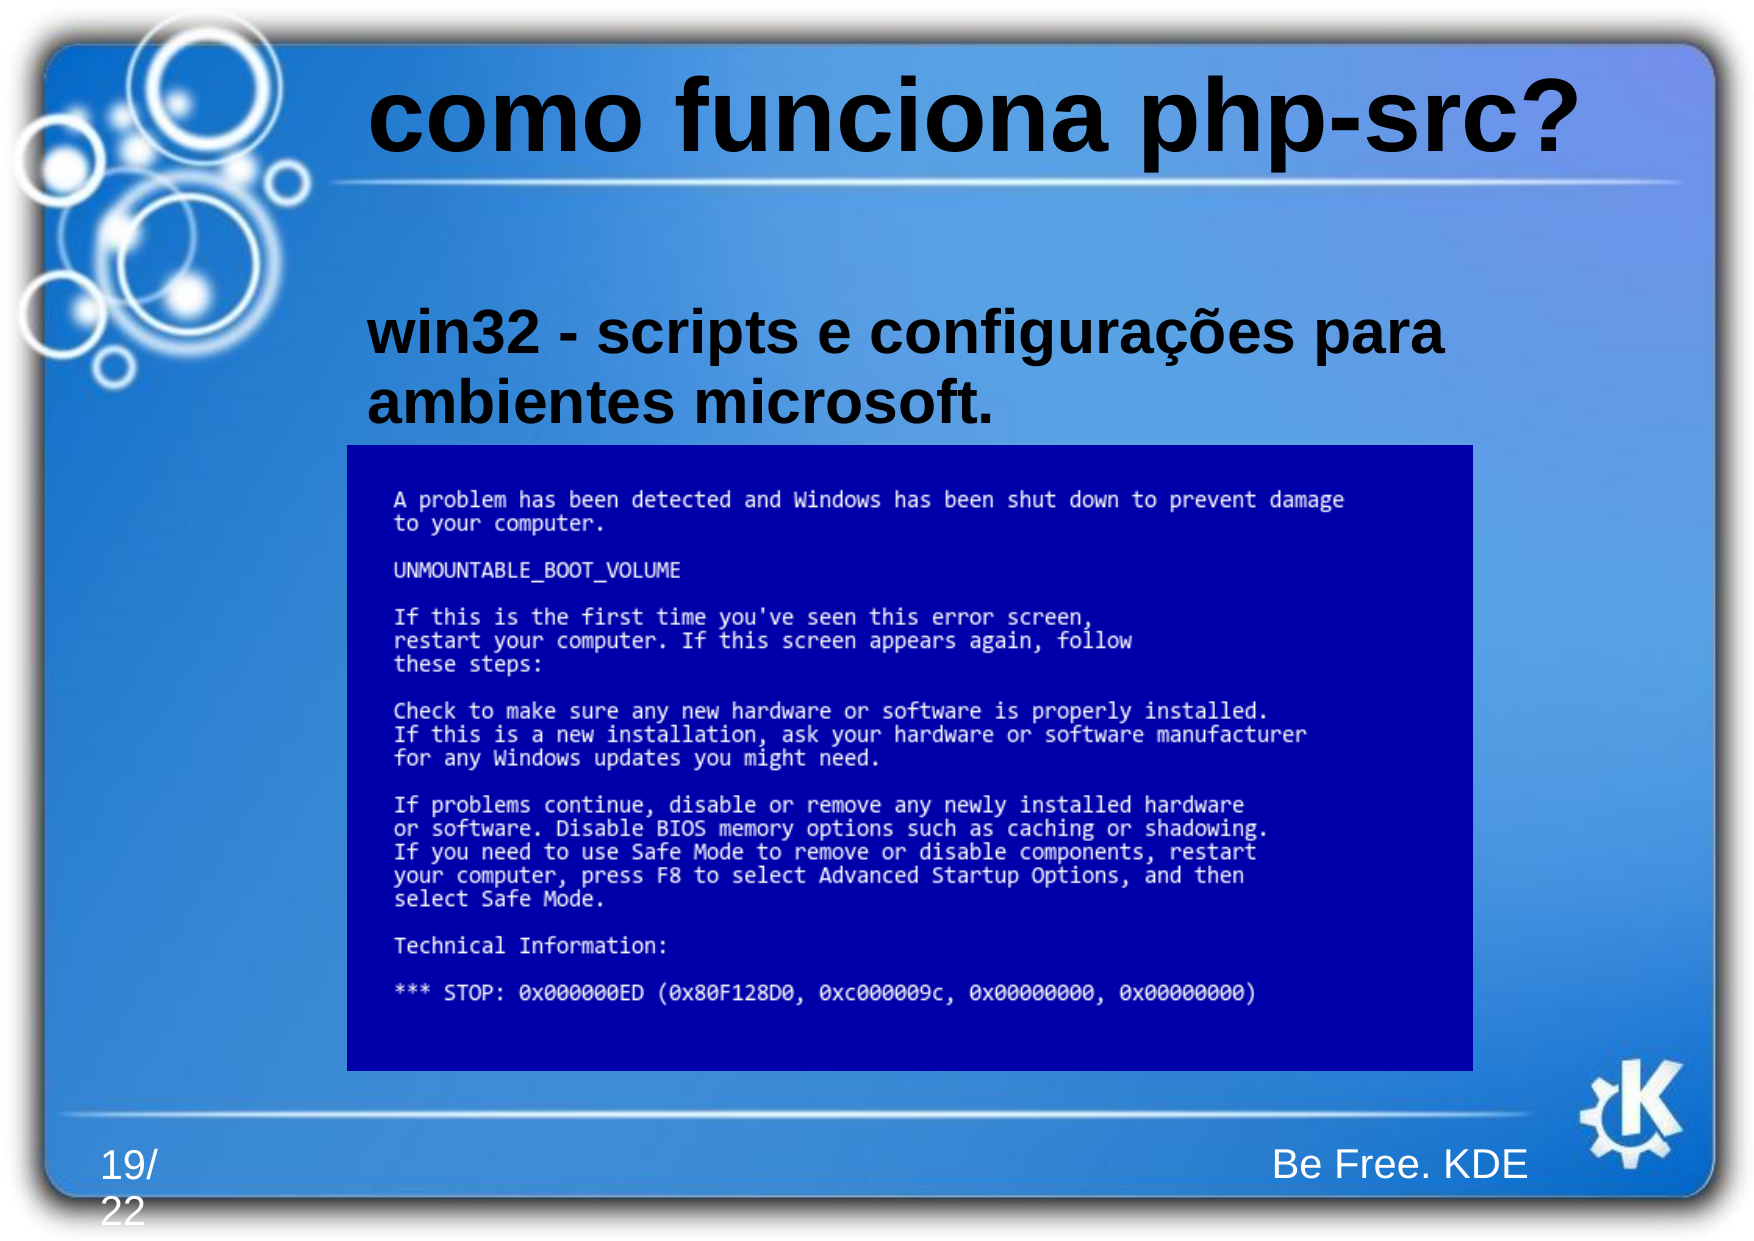

como funciona php-src?
win32 - scripts e configurações para ambientes microsoft.